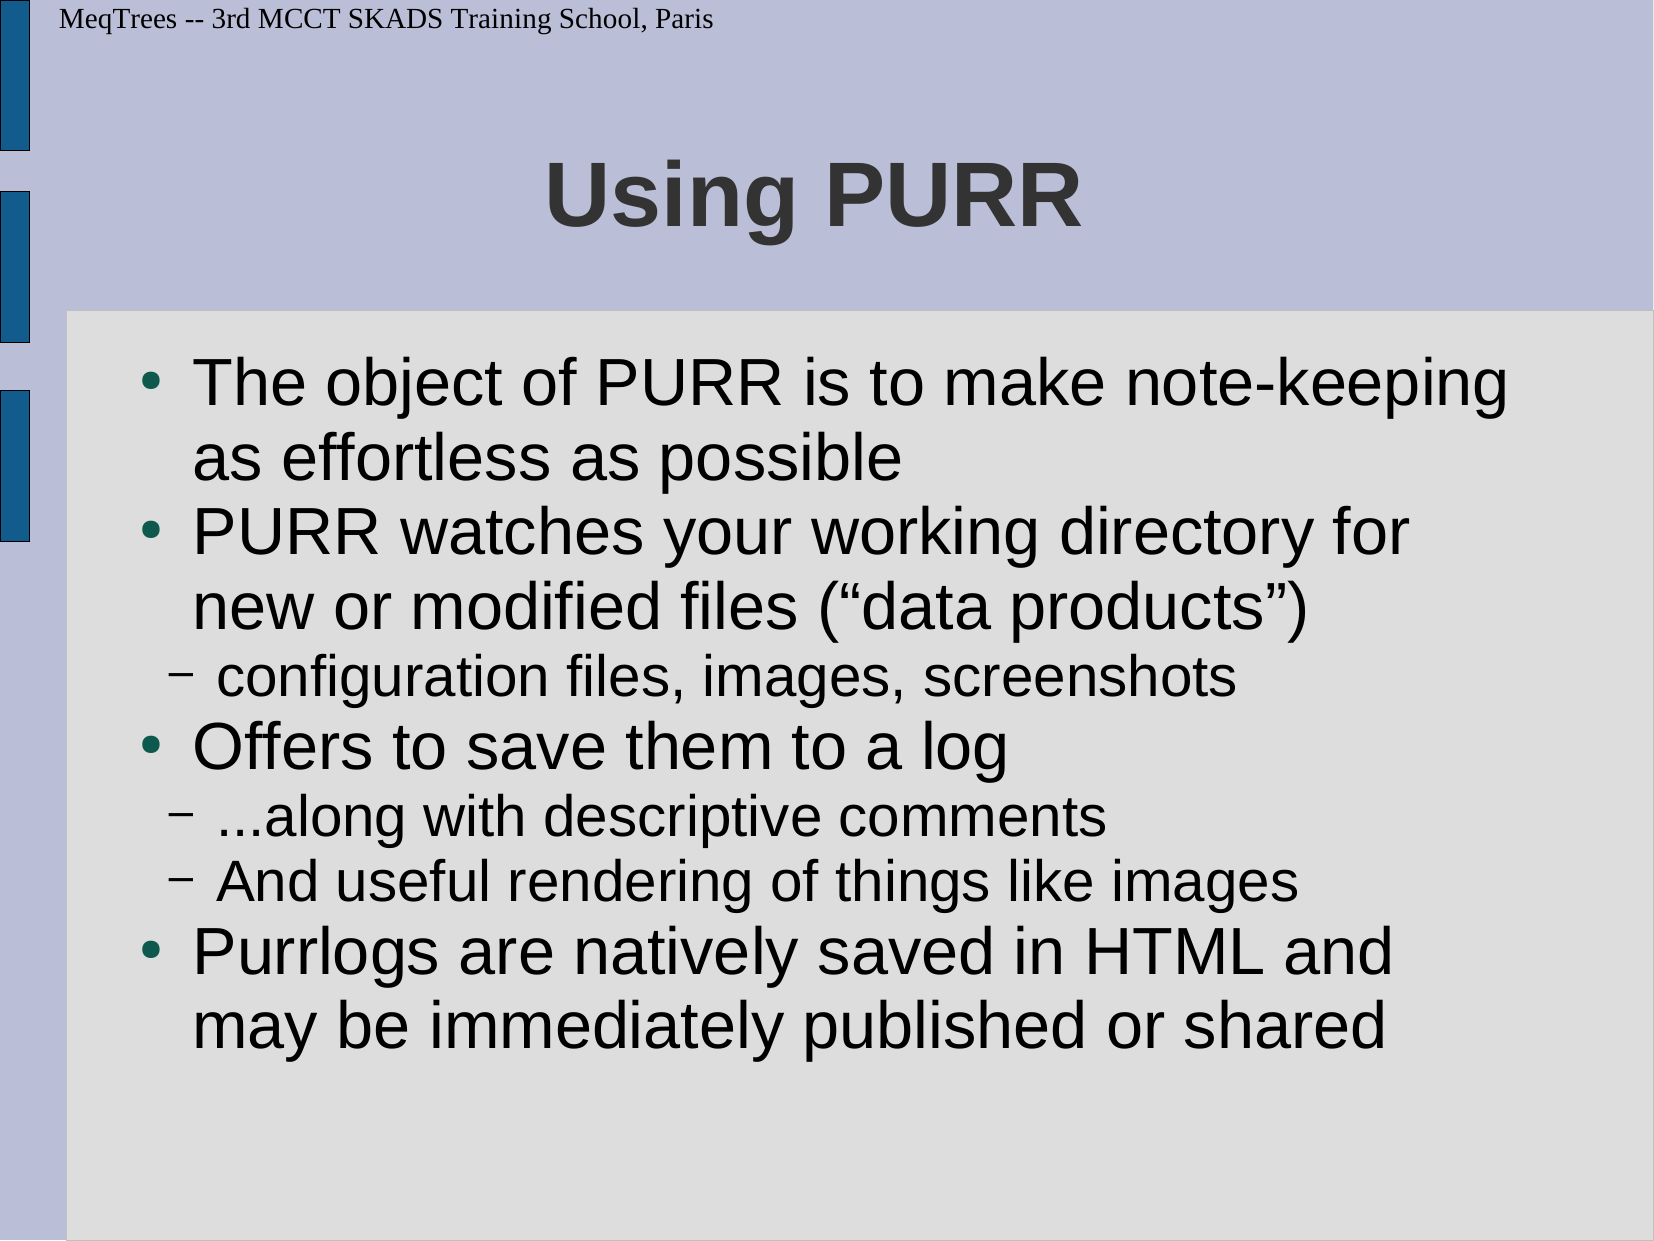

MeqTrees -- 3rd MCCT SKADS Training School, Paris
# Using PURR
The object of PURR is to make note-keeping as effortless as possible
PURR watches your working directory for new or modified files (“data products”)
configuration files, images, screenshots
Offers to save them to a log
...along with descriptive comments
And useful rendering of things like images
Purrlogs are natively saved in HTML and may be immediately published or shared